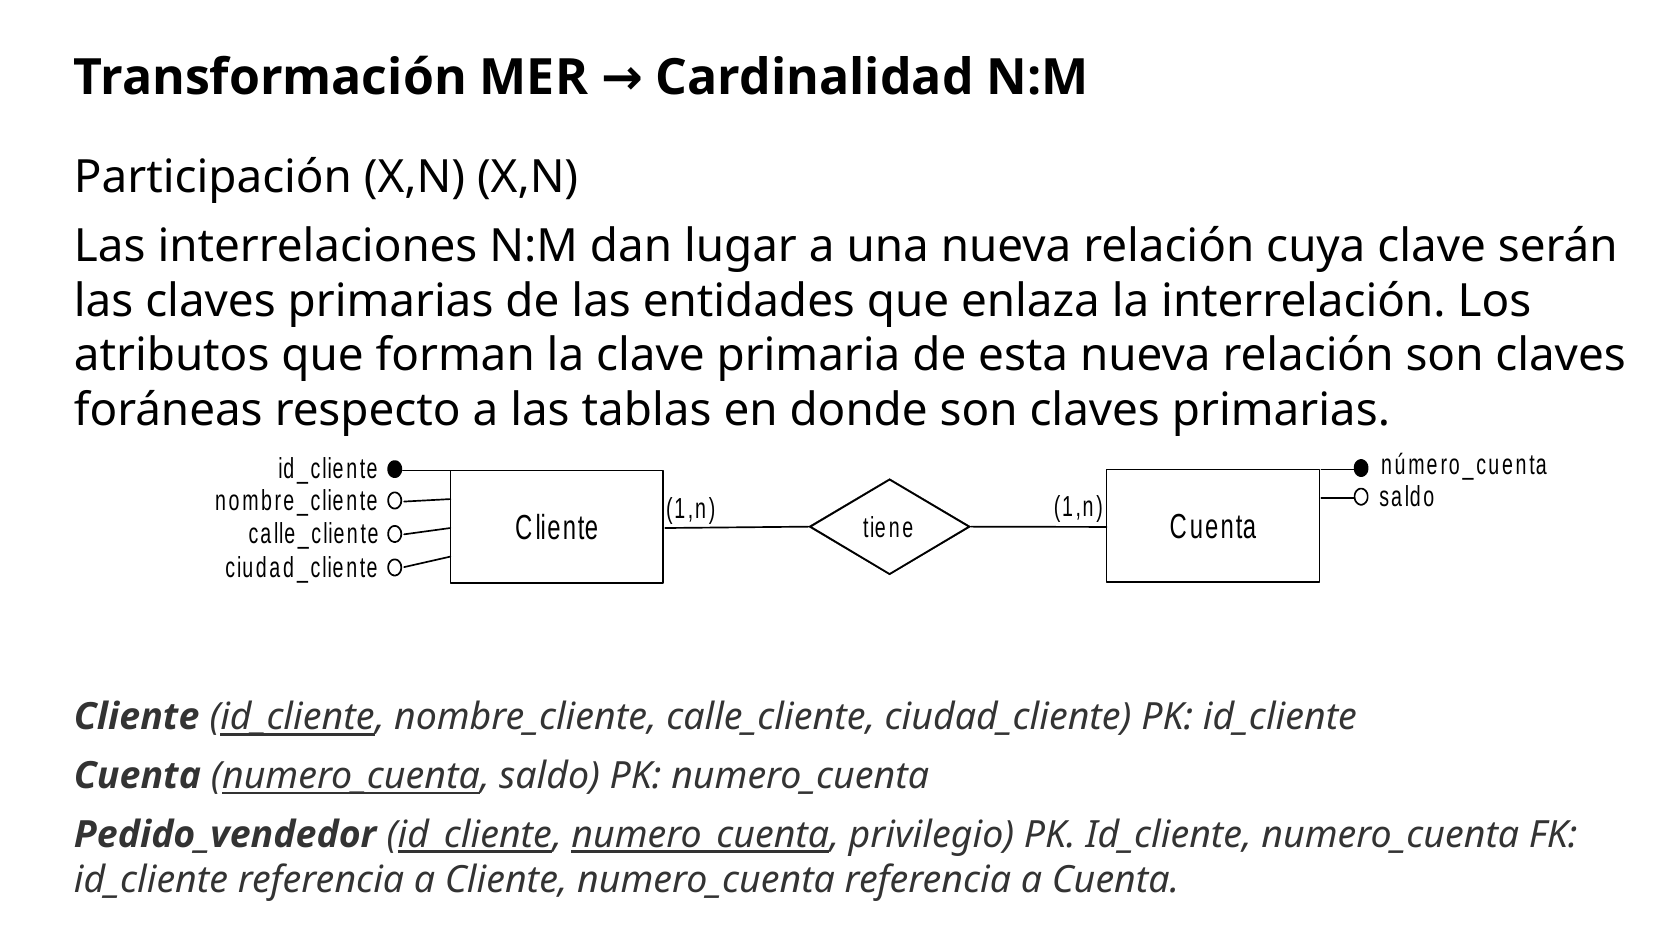

Transformación MER → Cardinalidad N:M
Participación (X,N) (X,N)
Las interrelaciones N:M dan lugar a una nueva relación cuya clave serán las claves primarias de las entidades que enlaza la interrelación. Los atributos que forman la clave primaria de esta nueva relación son claves foráneas respecto a las tablas en donde son claves primarias.
Cliente (id_cliente, nombre_cliente, calle_cliente, ciudad_cliente) PK: id_cliente
Cuenta (numero_cuenta, saldo) PK: numero_cuenta
Pedido_vendedor (id_cliente, numero_cuenta, privilegio) PK. Id_cliente, numero_cuenta FK: id_cliente referencia a Cliente, numero_cuenta referencia a Cuenta.